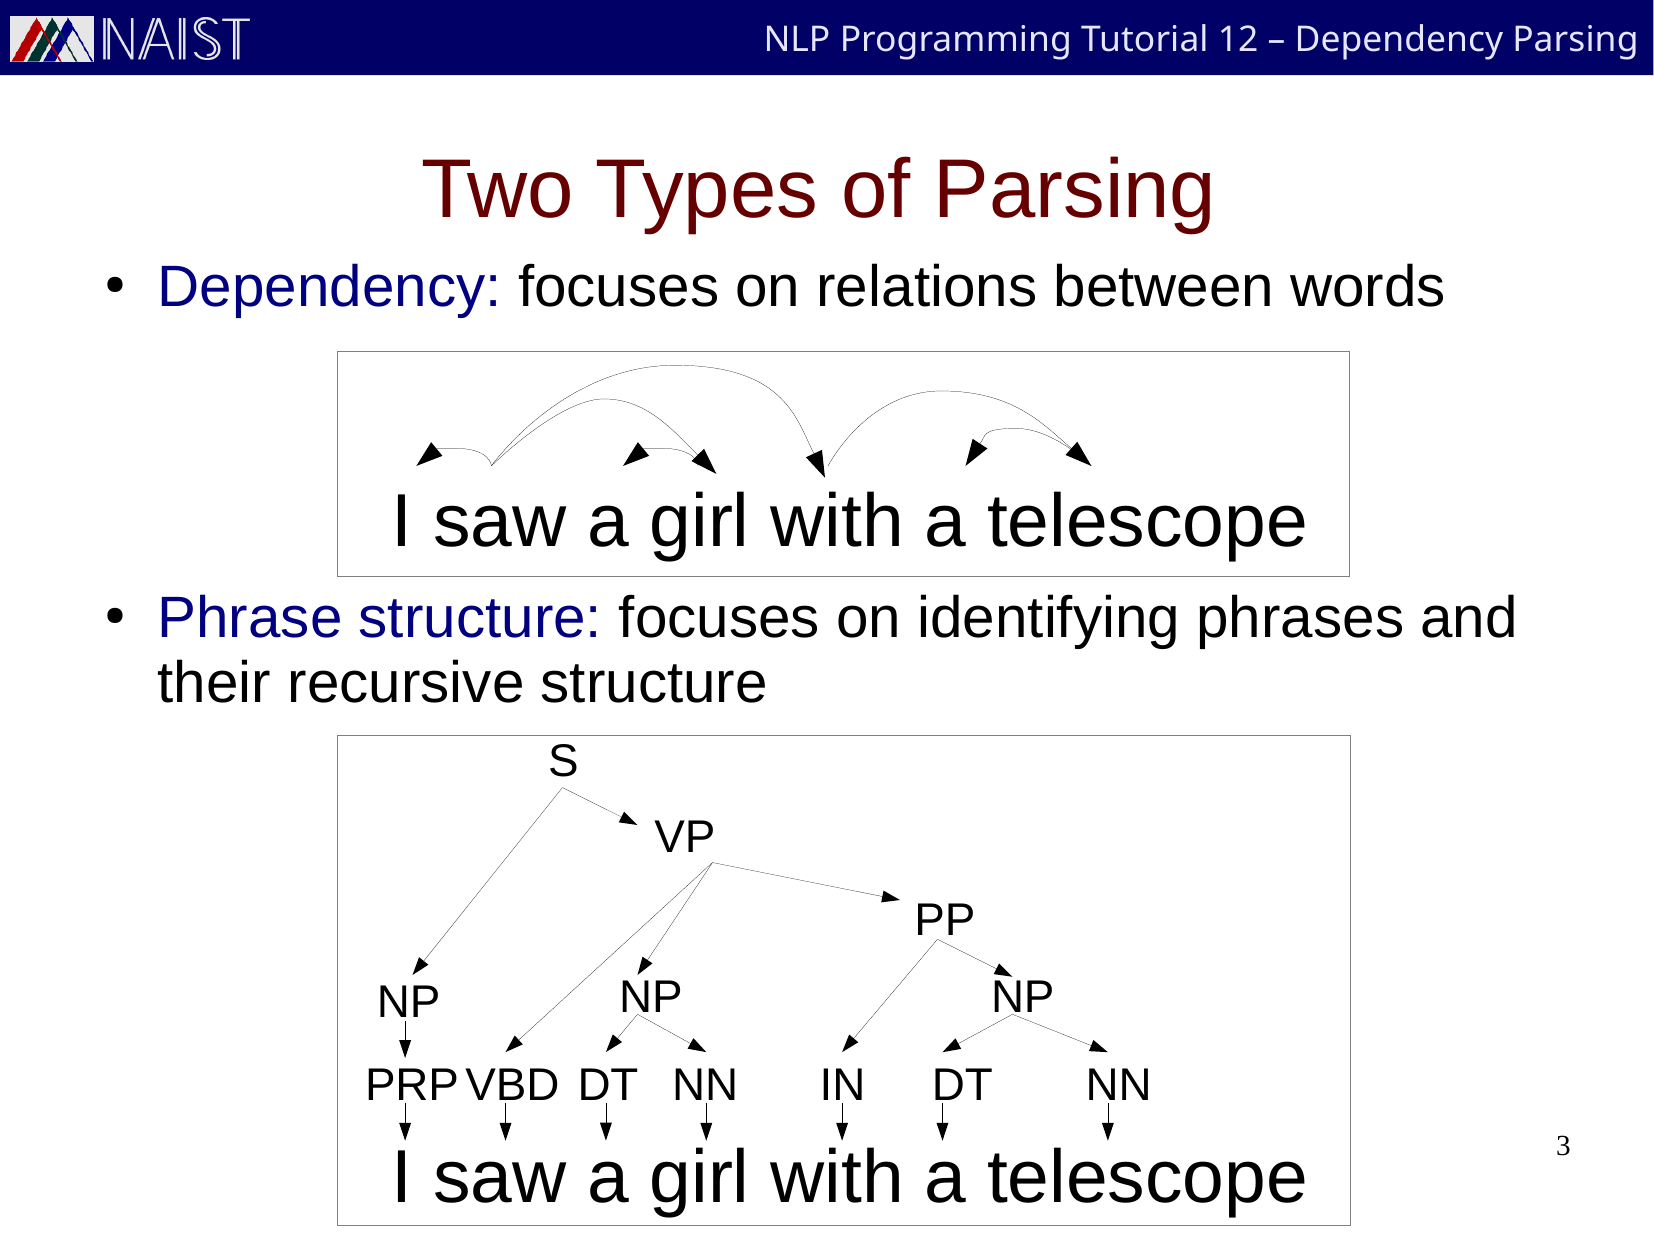

# Two Types of Parsing
Dependency: focuses on relations between words
Phrase structure: focuses on identifying phrases and their recursive structure
I saw a girl with a telescope
S
VP
PP
NP
NP
NP
PRP
VBD
DT
NN
IN
DT
NN
I saw a girl with a telescope
3